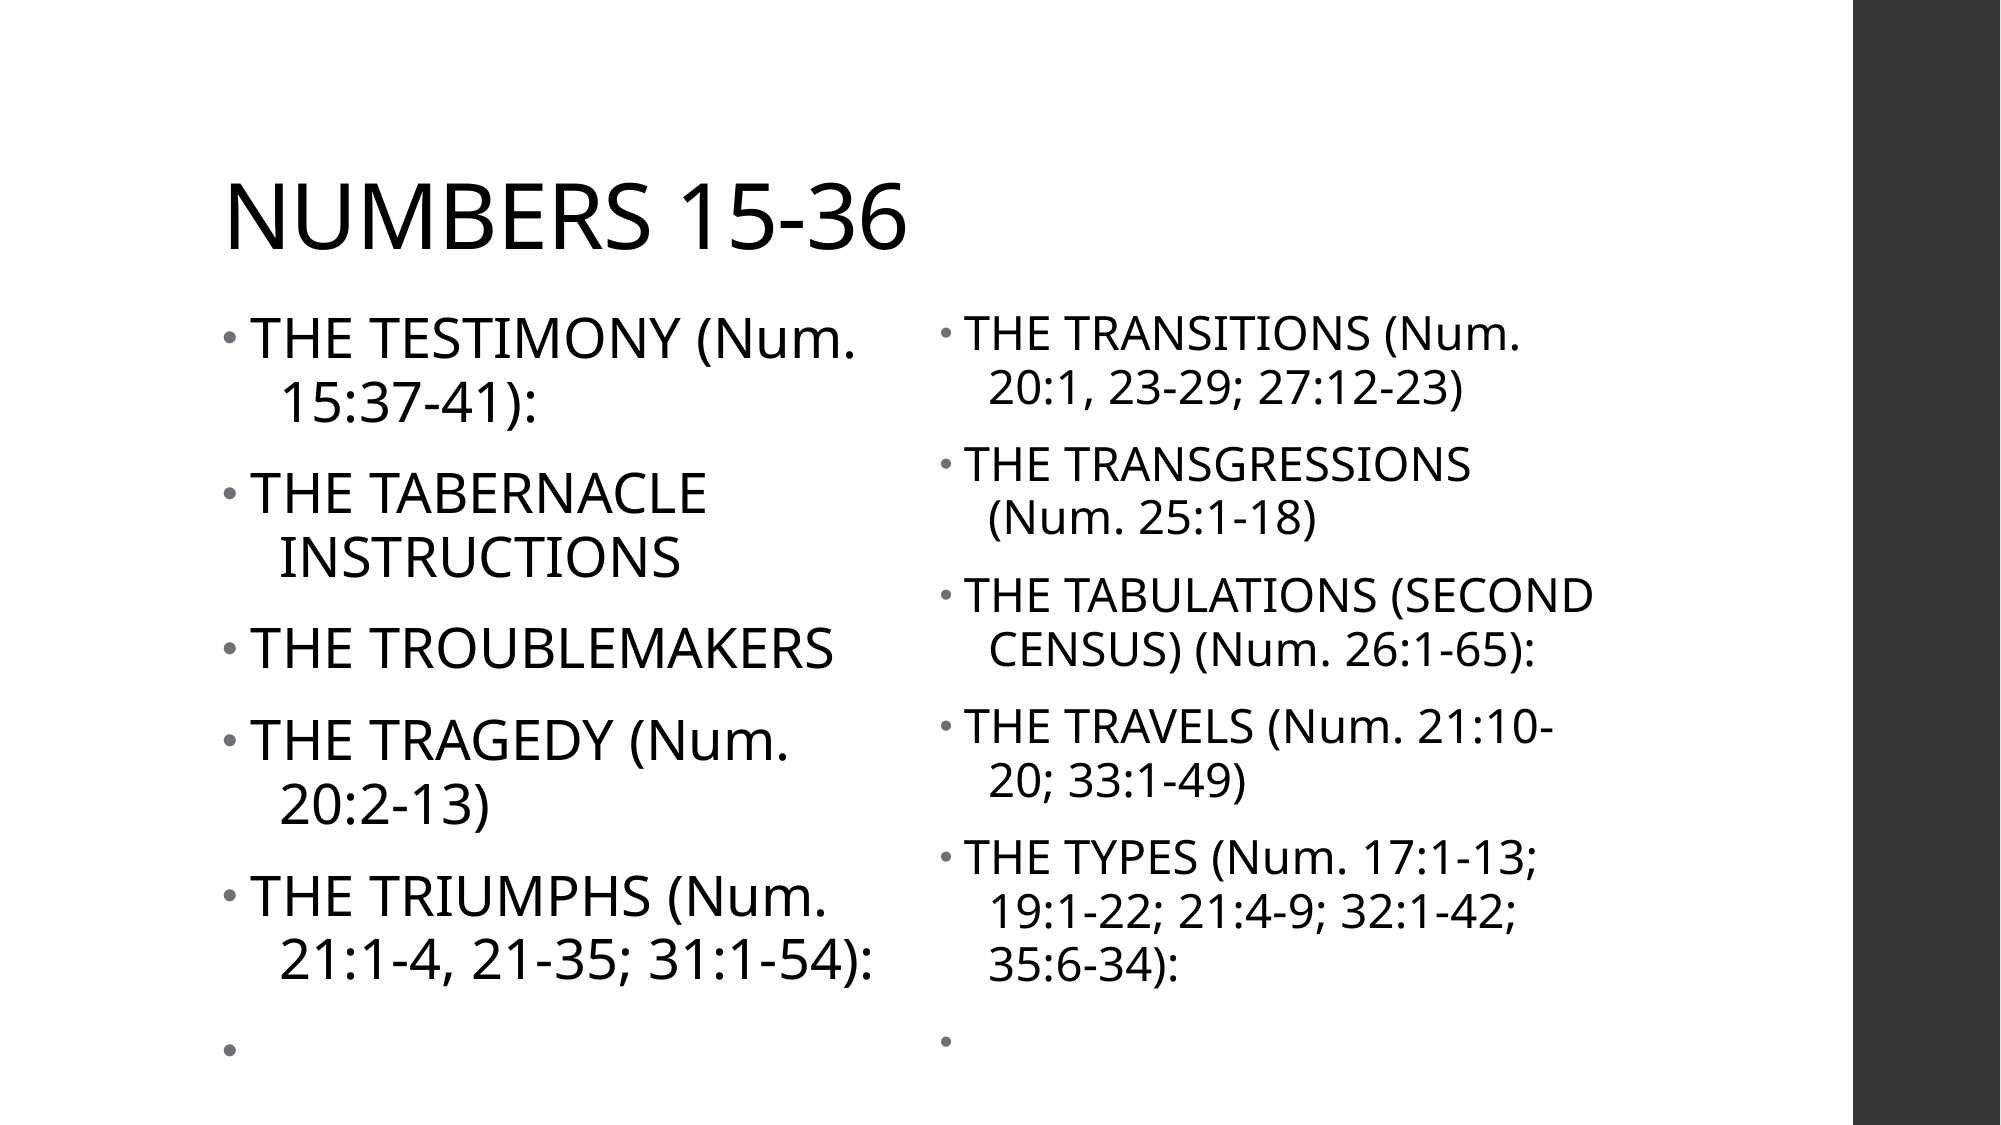

# NUMBERS 15-36
THE TESTIMONY (Num. 15:37-41):
THE TABERNACLE INSTRUCTIONS
THE TROUBLEMAKERS
THE TRAGEDY (Num. 20:2-13)
THE TRIUMPHS (Num. 21:1-4, 21-35; 31:1-54):
THE TRANSITIONS (Num. 20:1, 23-29; 27:12-23)
THE TRANSGRESSIONS (Num. 25:1-18)
THE TABULATIONS (SECOND CENSUS) (Num. 26:1-65):
THE TRAVELS (Num. 21:10-20; 33:1-49)
THE TYPES (Num. 17:1-13; 19:1-22; 21:4-9; 32:1-42; 35:6-34):